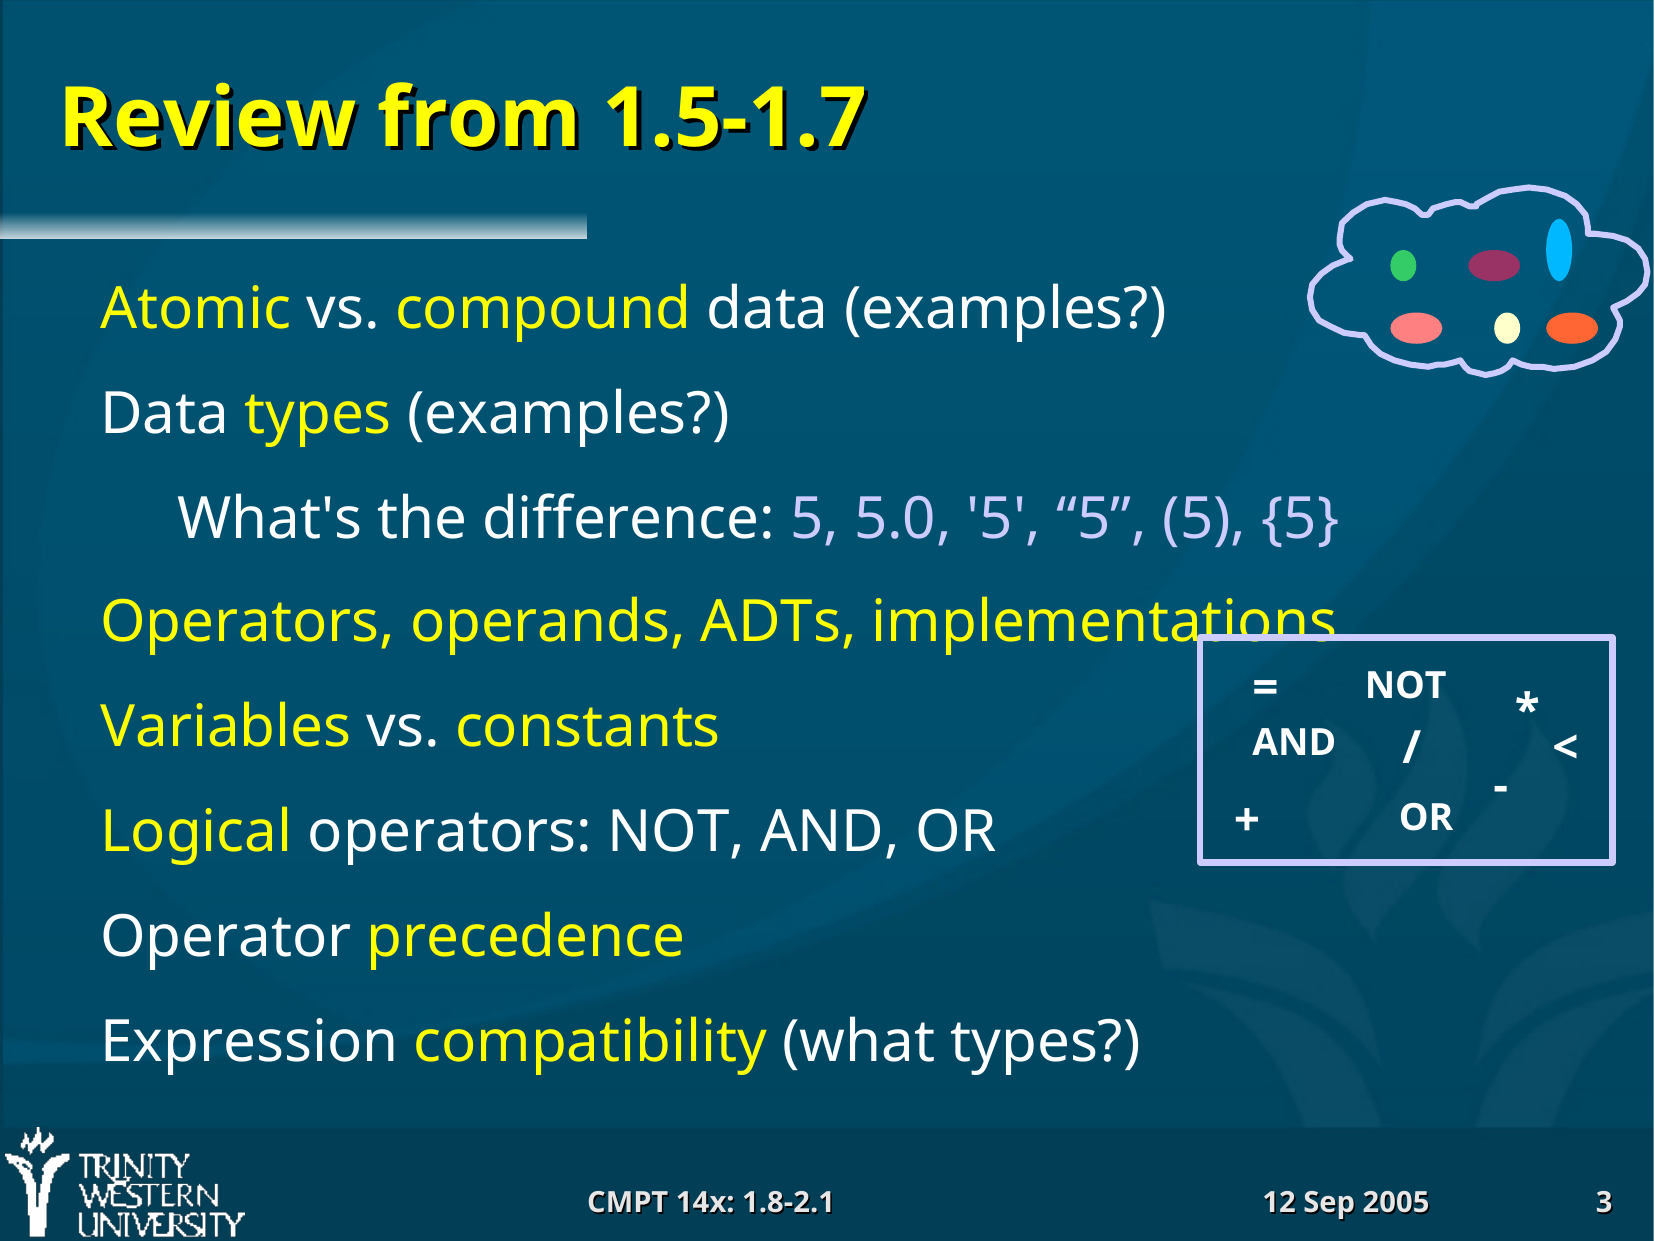

# Review from 1.5-1.7
Atomic vs. compound data (examples?)
Data types (examples?)
What's the difference: 5, 5.0, '5', “5”, (5), {5}
Operators, operands, ADTs, implementations
Variables vs. constants
Logical operators: NOT, AND, OR
Operator precedence
Expression compatibility (what types?)
=
NOT
*
/
<
AND
-
+
OR
CMPT 14x: 1.8-2.1
12 Sep 2005
3